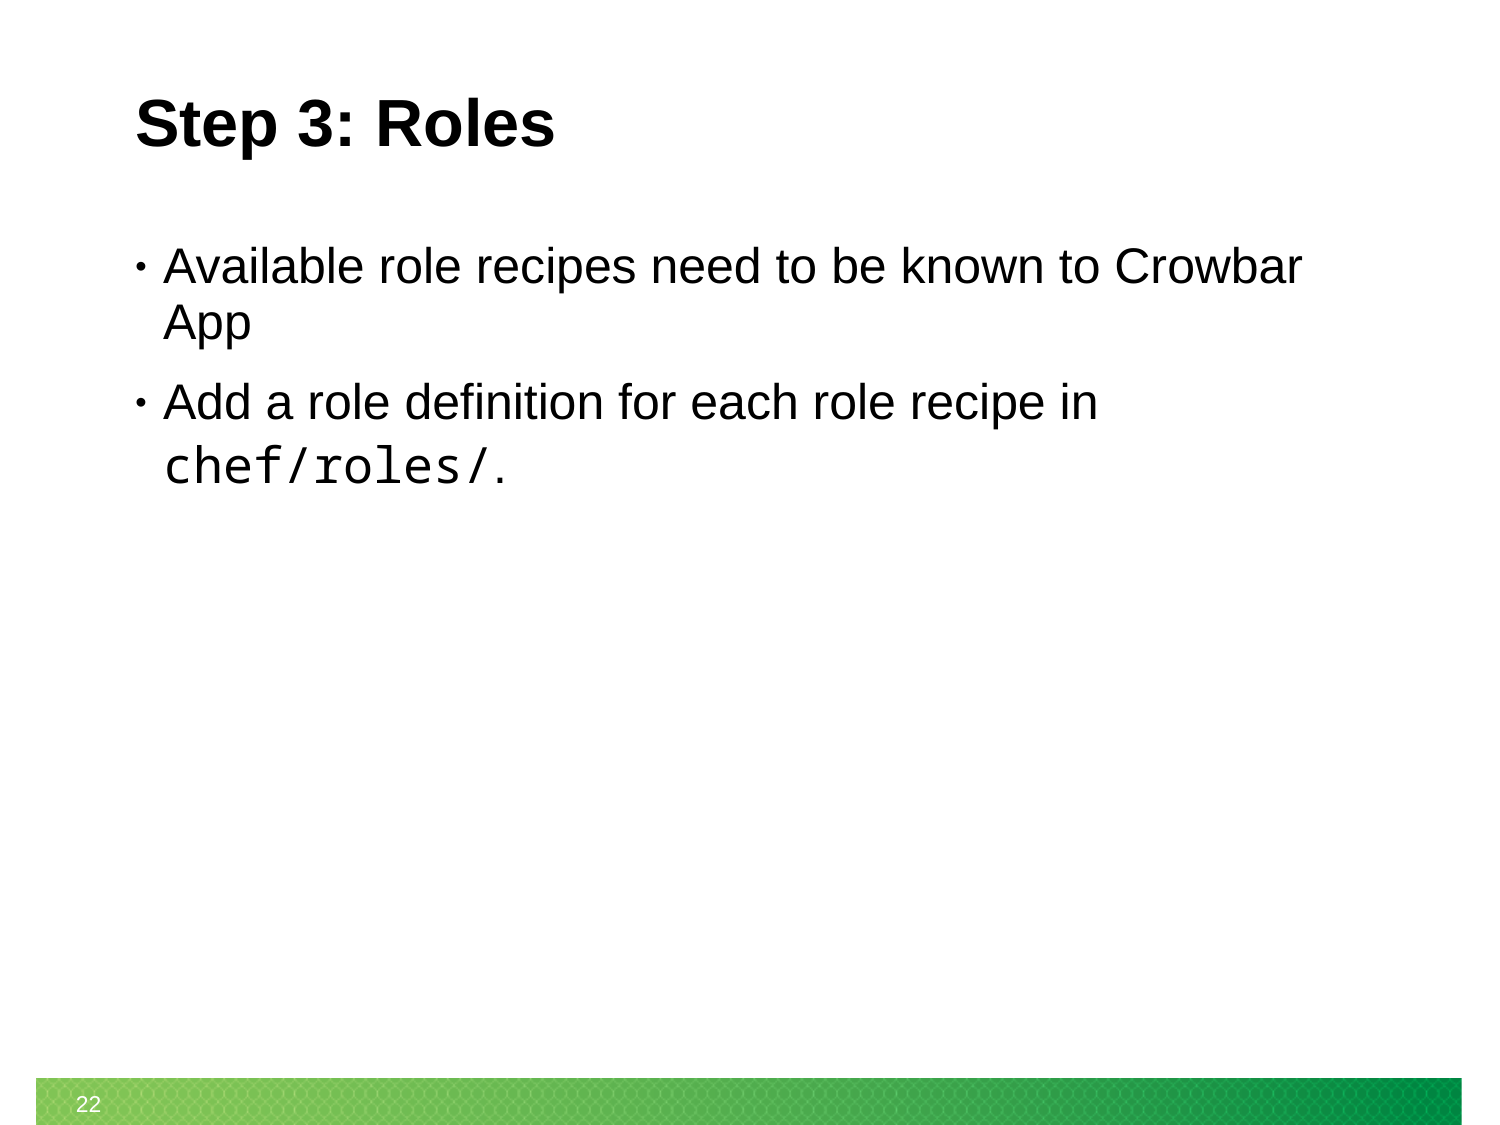

# Step 3: Roles
Available role recipes need to be known to Crowbar App
Add a role definition for each role recipe in chef/roles/.